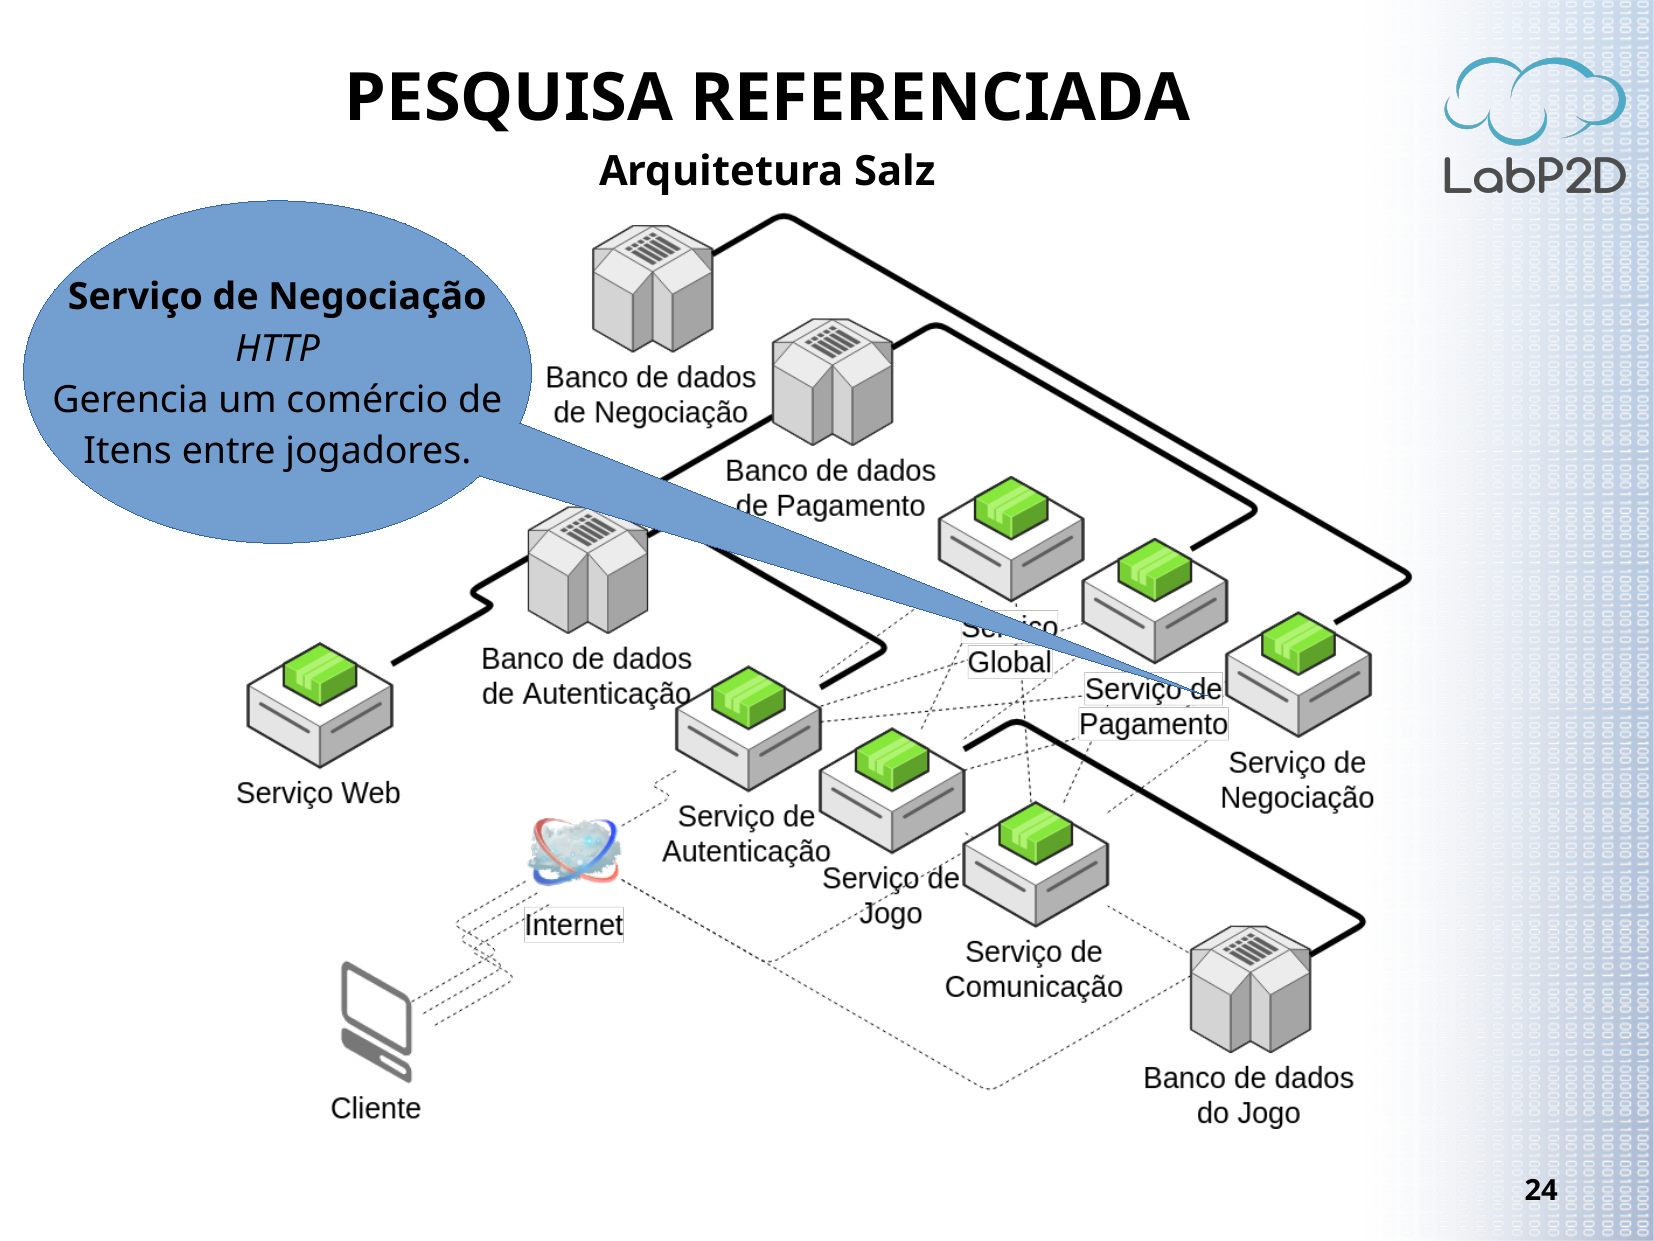

# PESQUISA REFERENCIADA Arquitetura Salz
Serviço de Negociação
HTTP
Gerencia um comércio de
Itens entre jogadores.
24